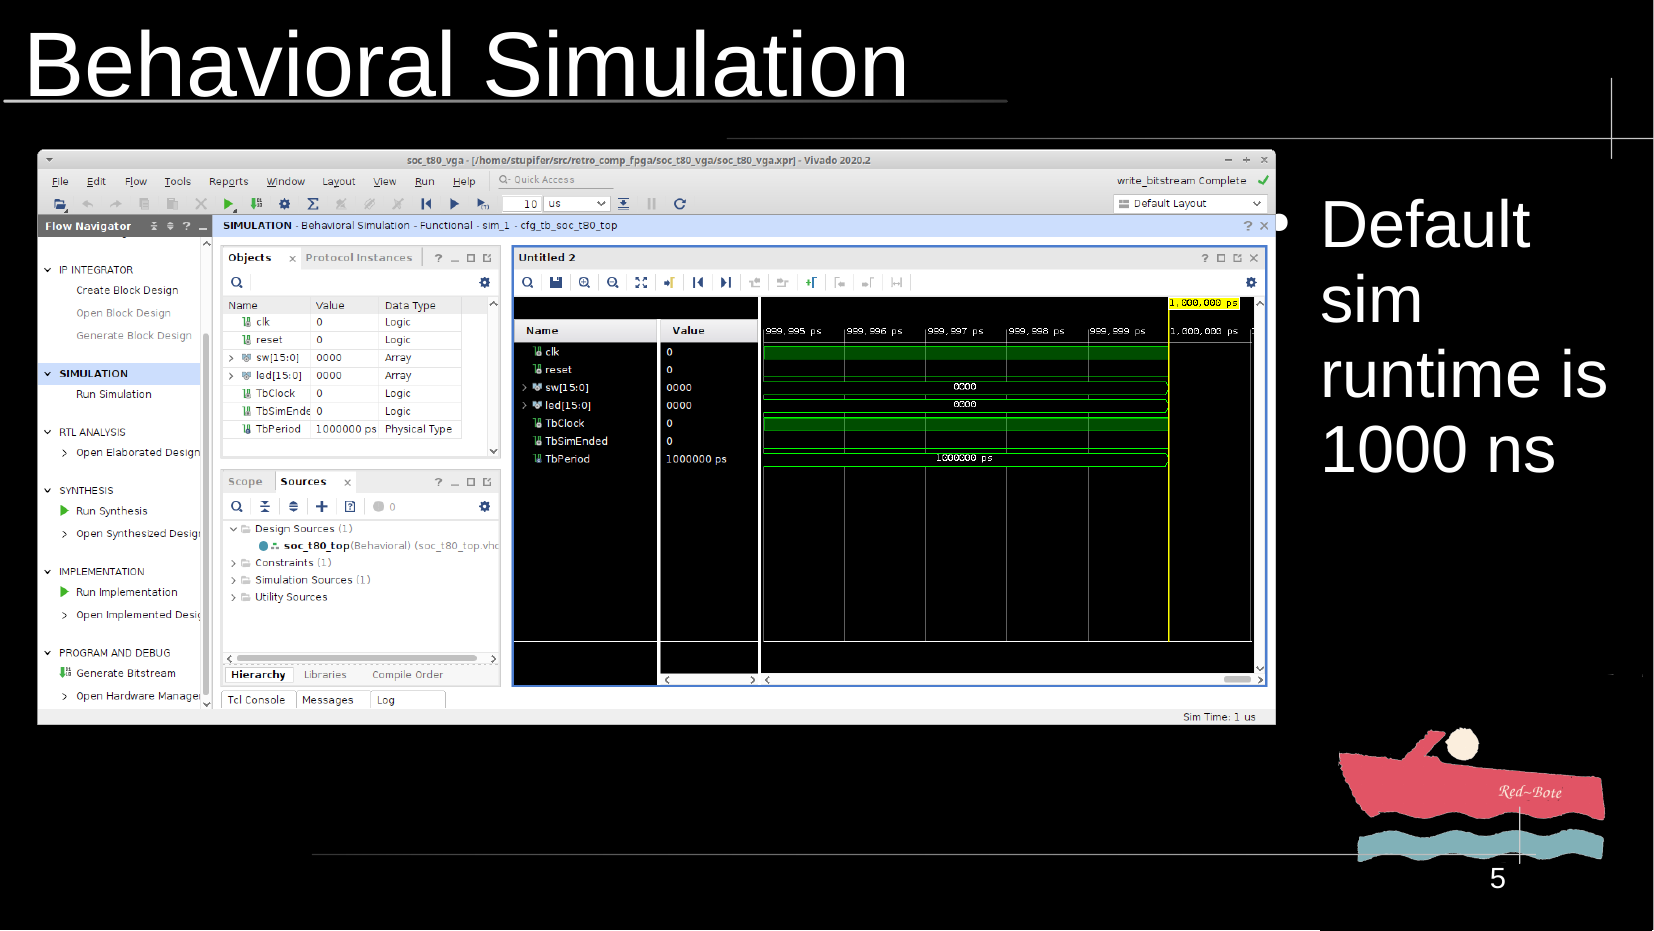

# Behavioral Simulation
Default sim runtime is 1000 ns
5